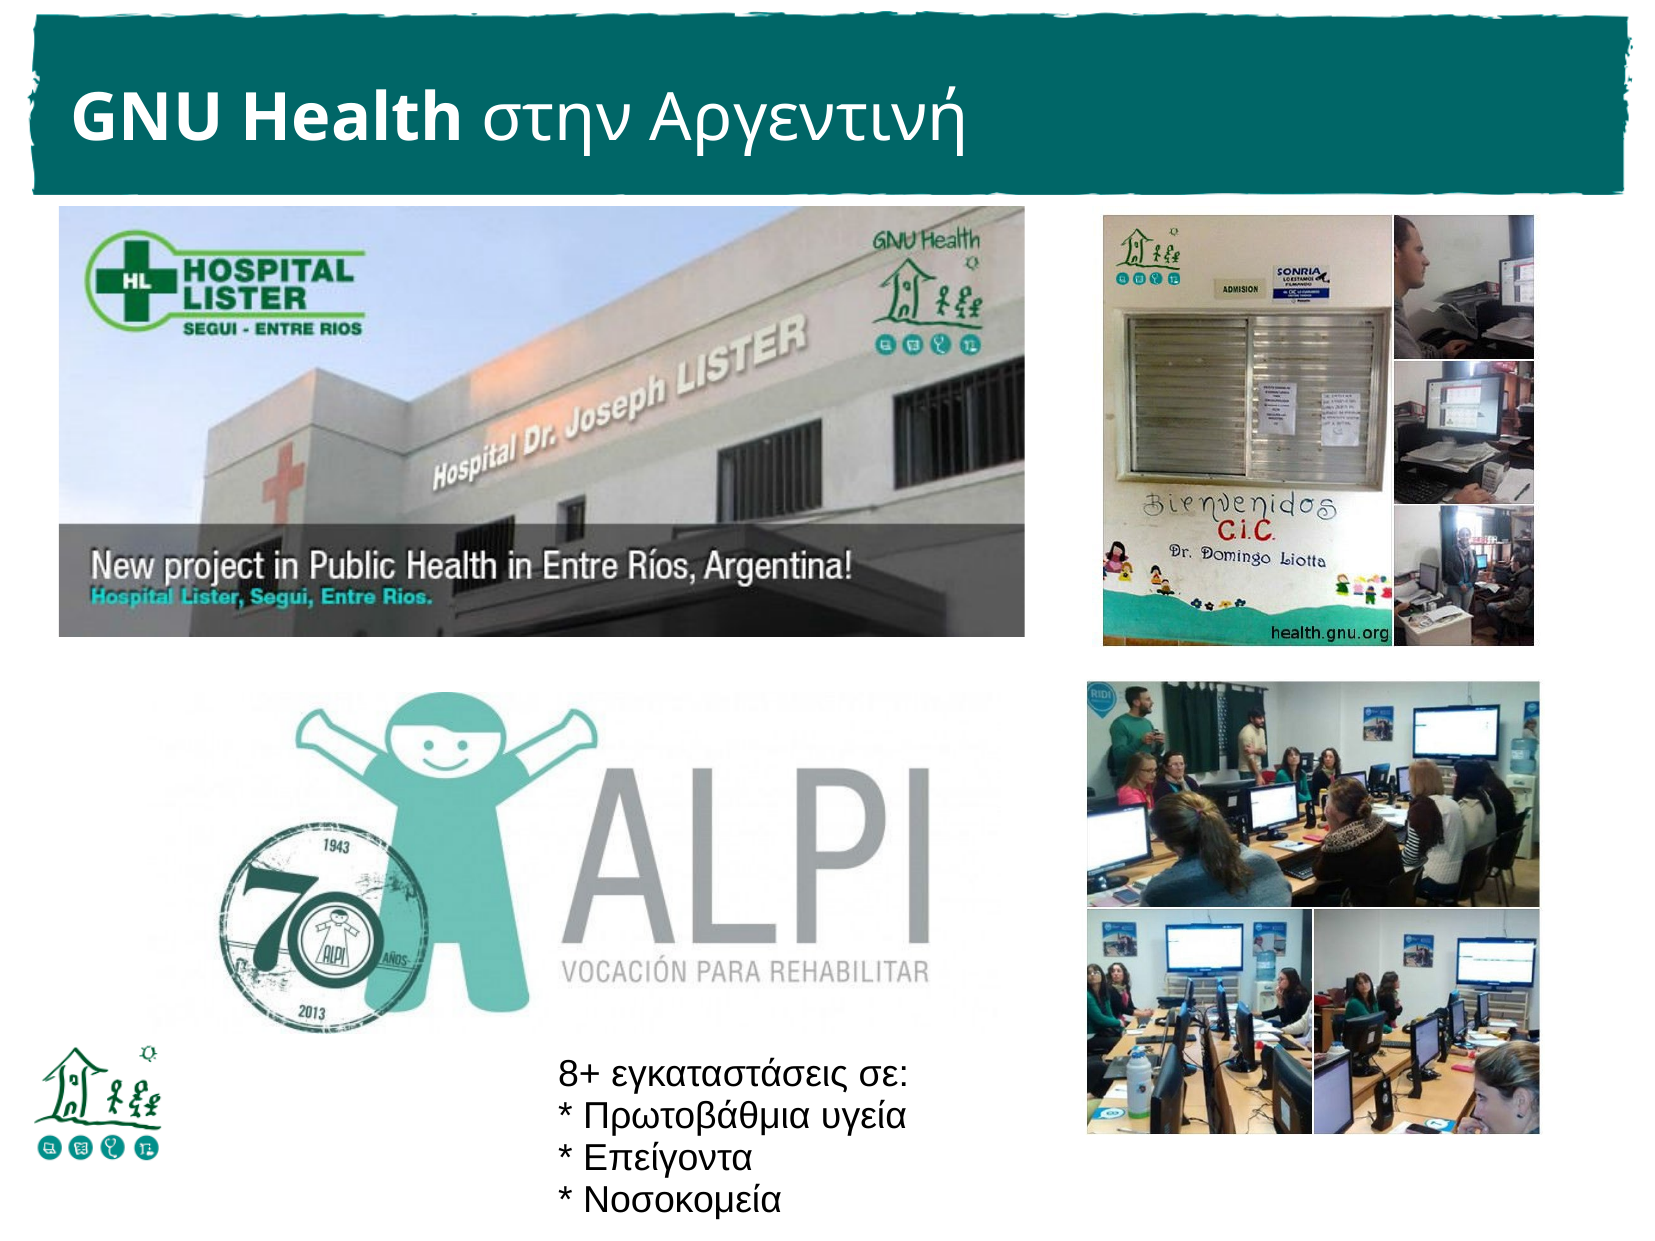

# GNU Health στην Αργεντινή
8+ εγκαταστάσεις σε:
* Πρωτοβάθμια υγεία
* Επείγοντα
* Νοσοκομεία